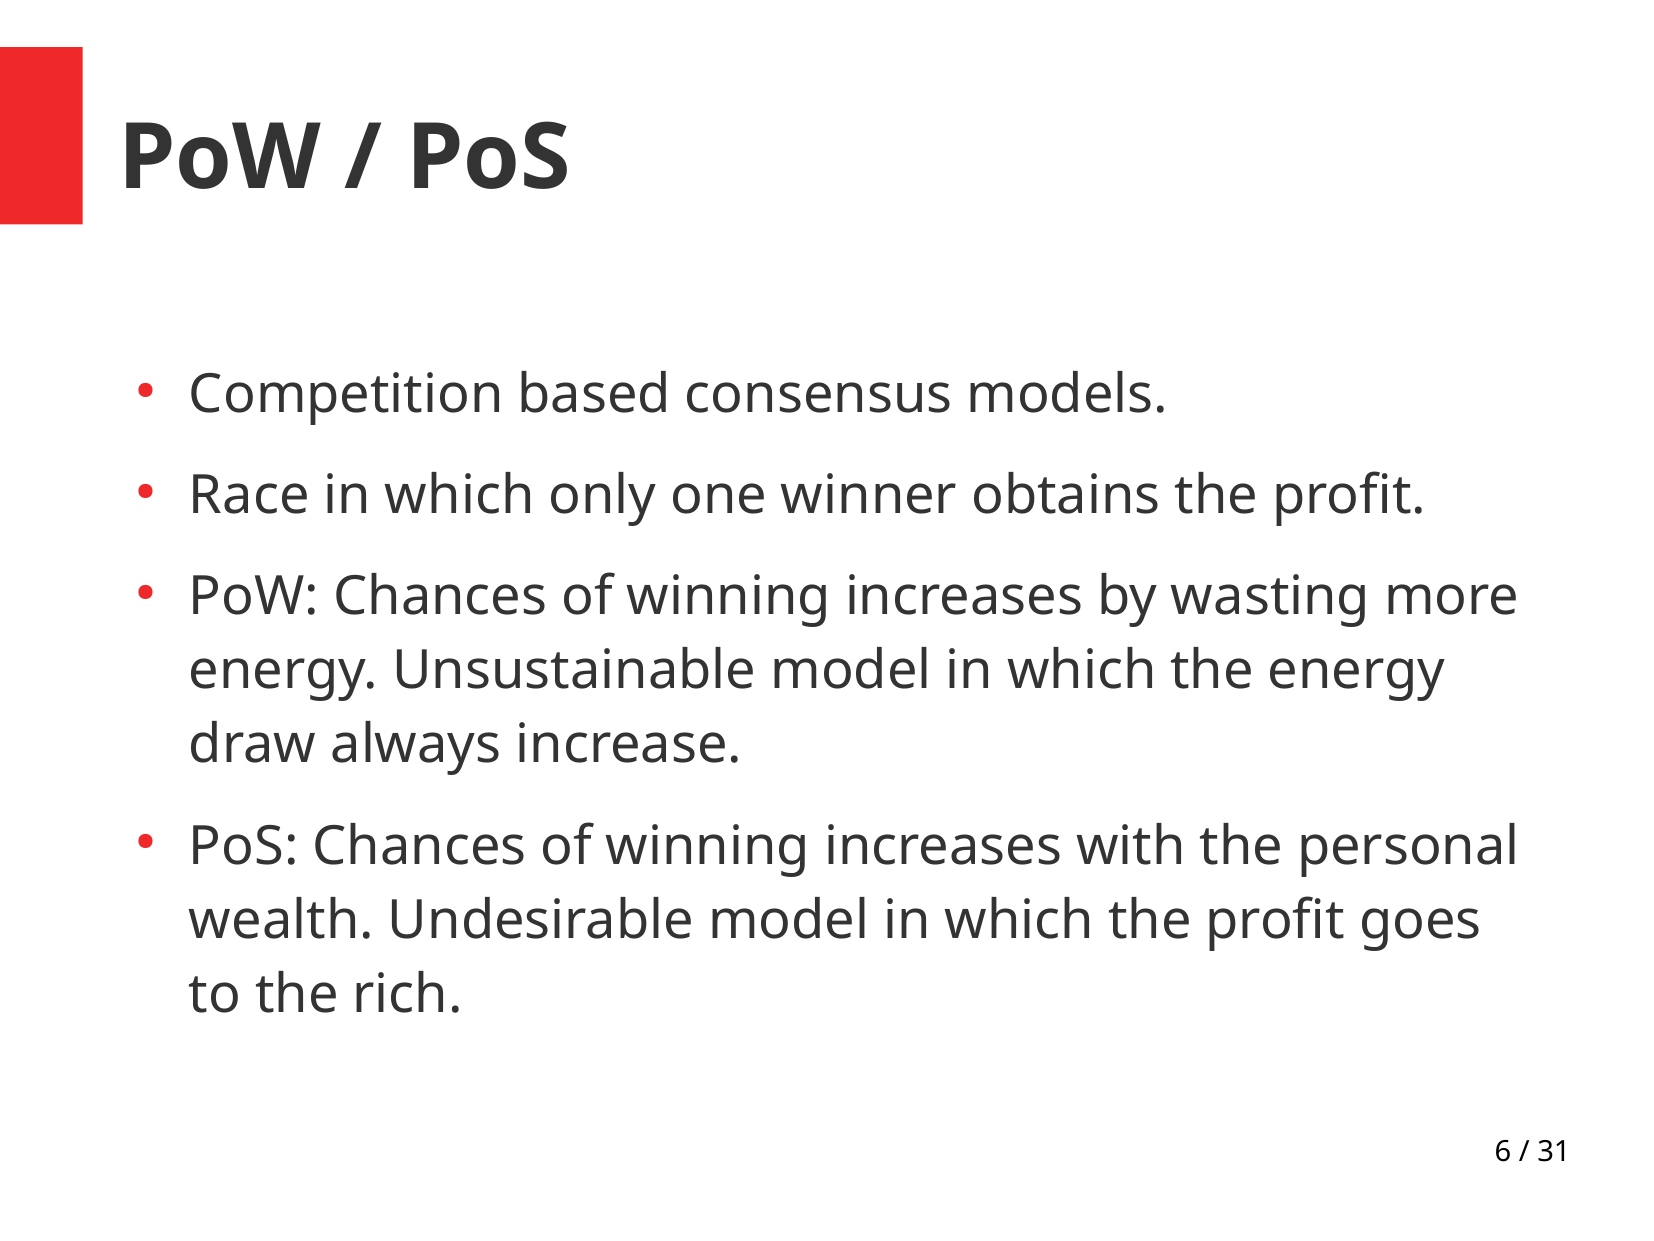

# PoW / PoS
Competition based consensus models.
Race in which only one winner obtains the profit.
PoW: Chances of winning increases by wasting more energy. Unsustainable model in which the energy draw always increase.
PoS: Chances of winning increases with the personal wealth. Undesirable model in which the profit goes to the rich.
6